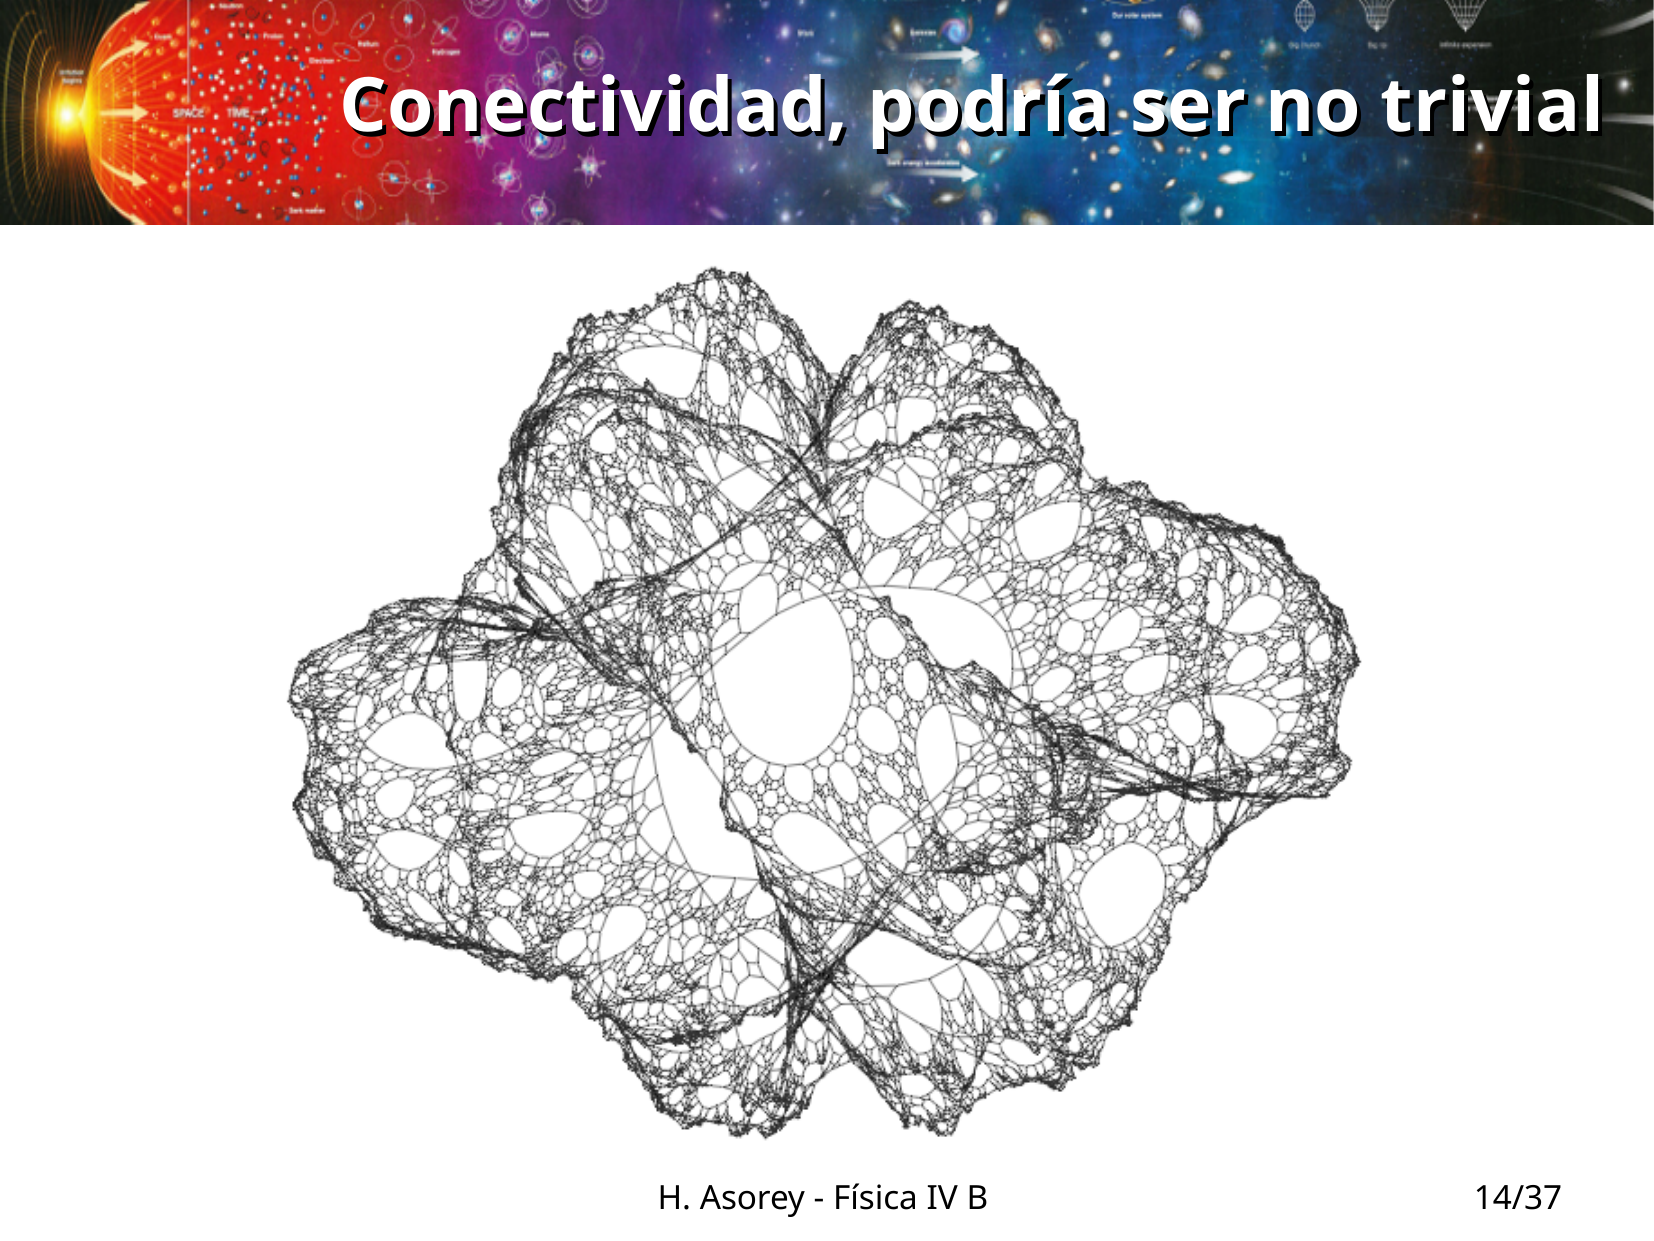

# Conectividad, podría ser no trivial
H. Asorey - Física IV B
14